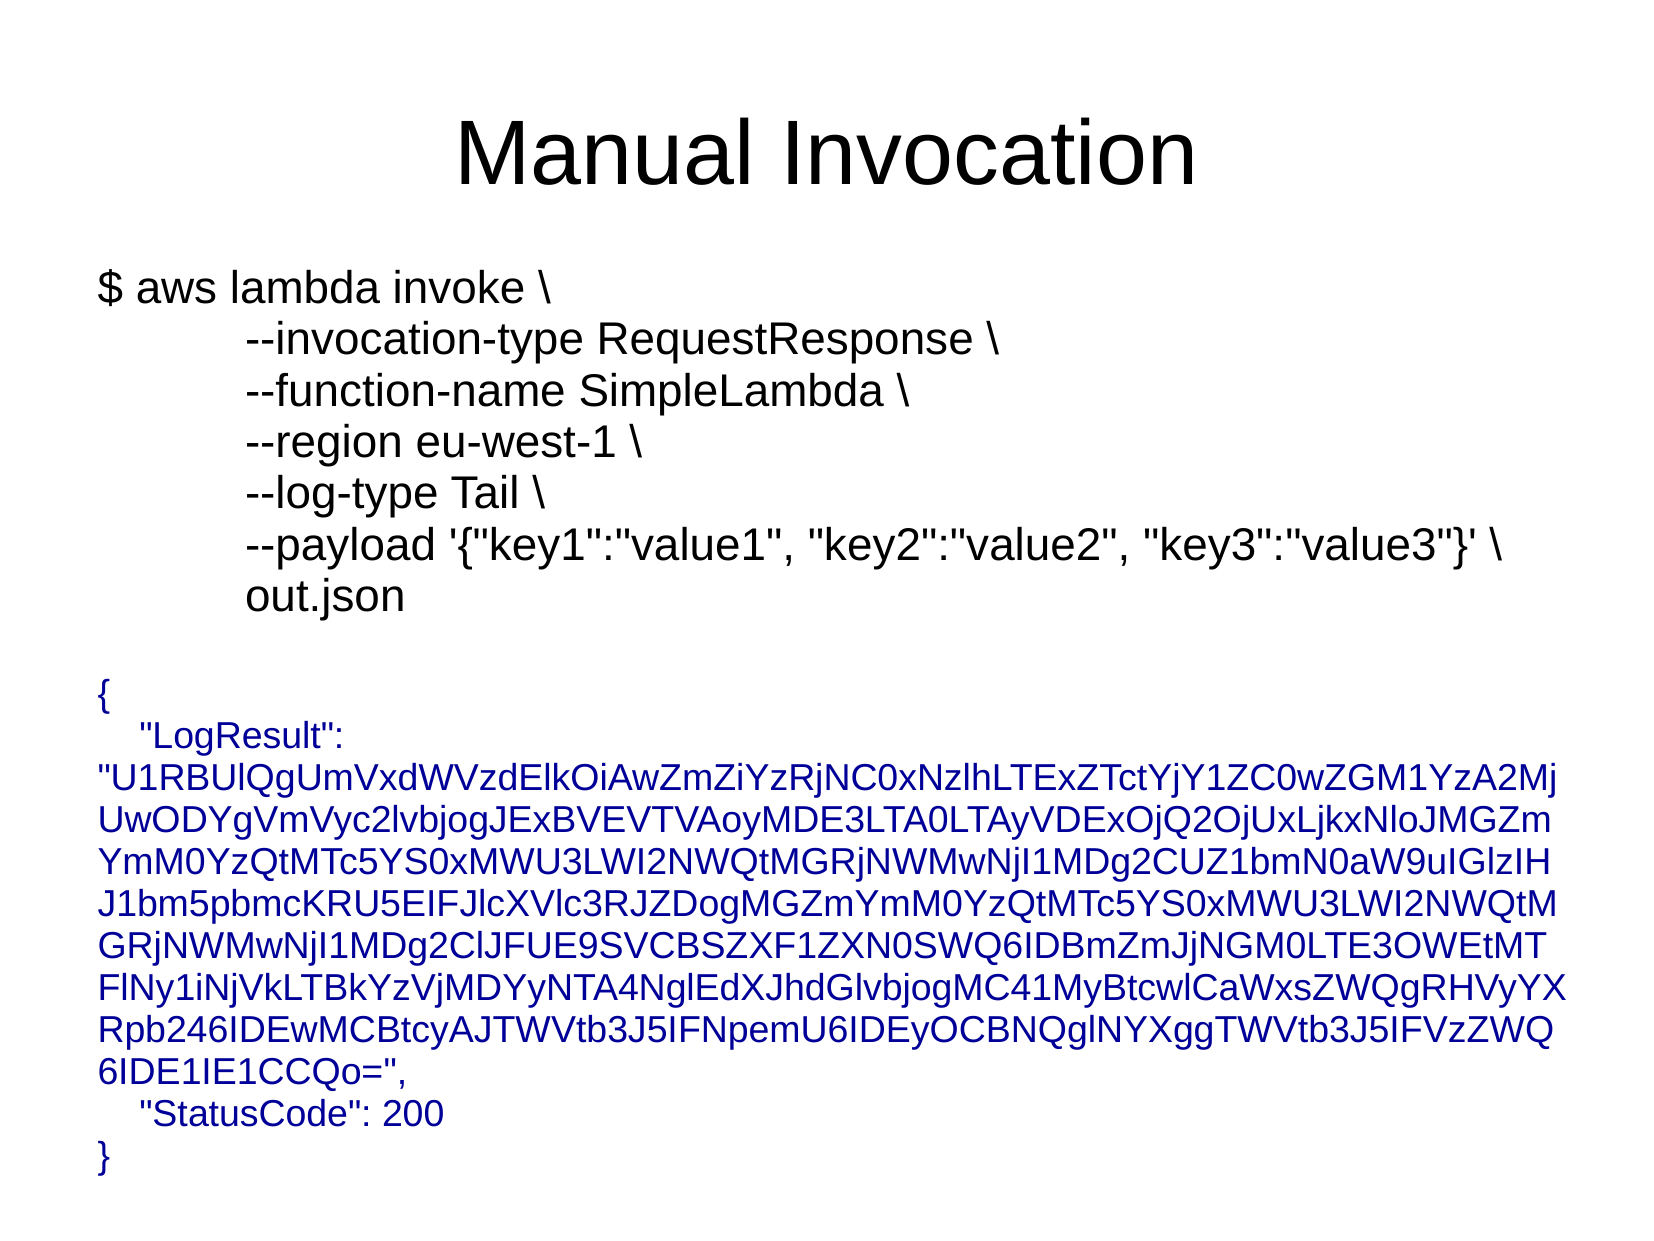

# Manual Invocation
$ aws lambda invoke \
		--invocation-type RequestResponse \
		--function-name SimpleLambda \
		--region eu-west-1 \
		--log-type Tail \
		--payload '{"key1":"value1", "key2":"value2", "key3":"value3"}' \
		out.json
{
 "LogResult": "U1RBUlQgUmVxdWVzdElkOiAwZmZiYzRjNC0xNzlhLTExZTctYjY1ZC0wZGM1YzA2MjUwODYgVmVyc2lvbjogJExBVEVTVAoyMDE3LTA0LTAyVDExOjQ2OjUxLjkxNloJMGZmYmM0YzQtMTc5YS0xMWU3LWI2NWQtMGRjNWMwNjI1MDg2CUZ1bmN0aW9uIGlzIHJ1bm5pbmcKRU5EIFJlcXVlc3RJZDogMGZmYmM0YzQtMTc5YS0xMWU3LWI2NWQtMGRjNWMwNjI1MDg2ClJFUE9SVCBSZXF1ZXN0SWQ6IDBmZmJjNGM0LTE3OWEtMTFlNy1iNjVkLTBkYzVjMDYyNTA4NglEdXJhdGlvbjogMC41MyBtcwlCaWxsZWQgRHVyYXRpb246IDEwMCBtcyAJTWVtb3J5IFNpemU6IDEyOCBNQglNYXggTWVtb3J5IFVzZWQ6IDE1IE1CCQo=",
 "StatusCode": 200
}